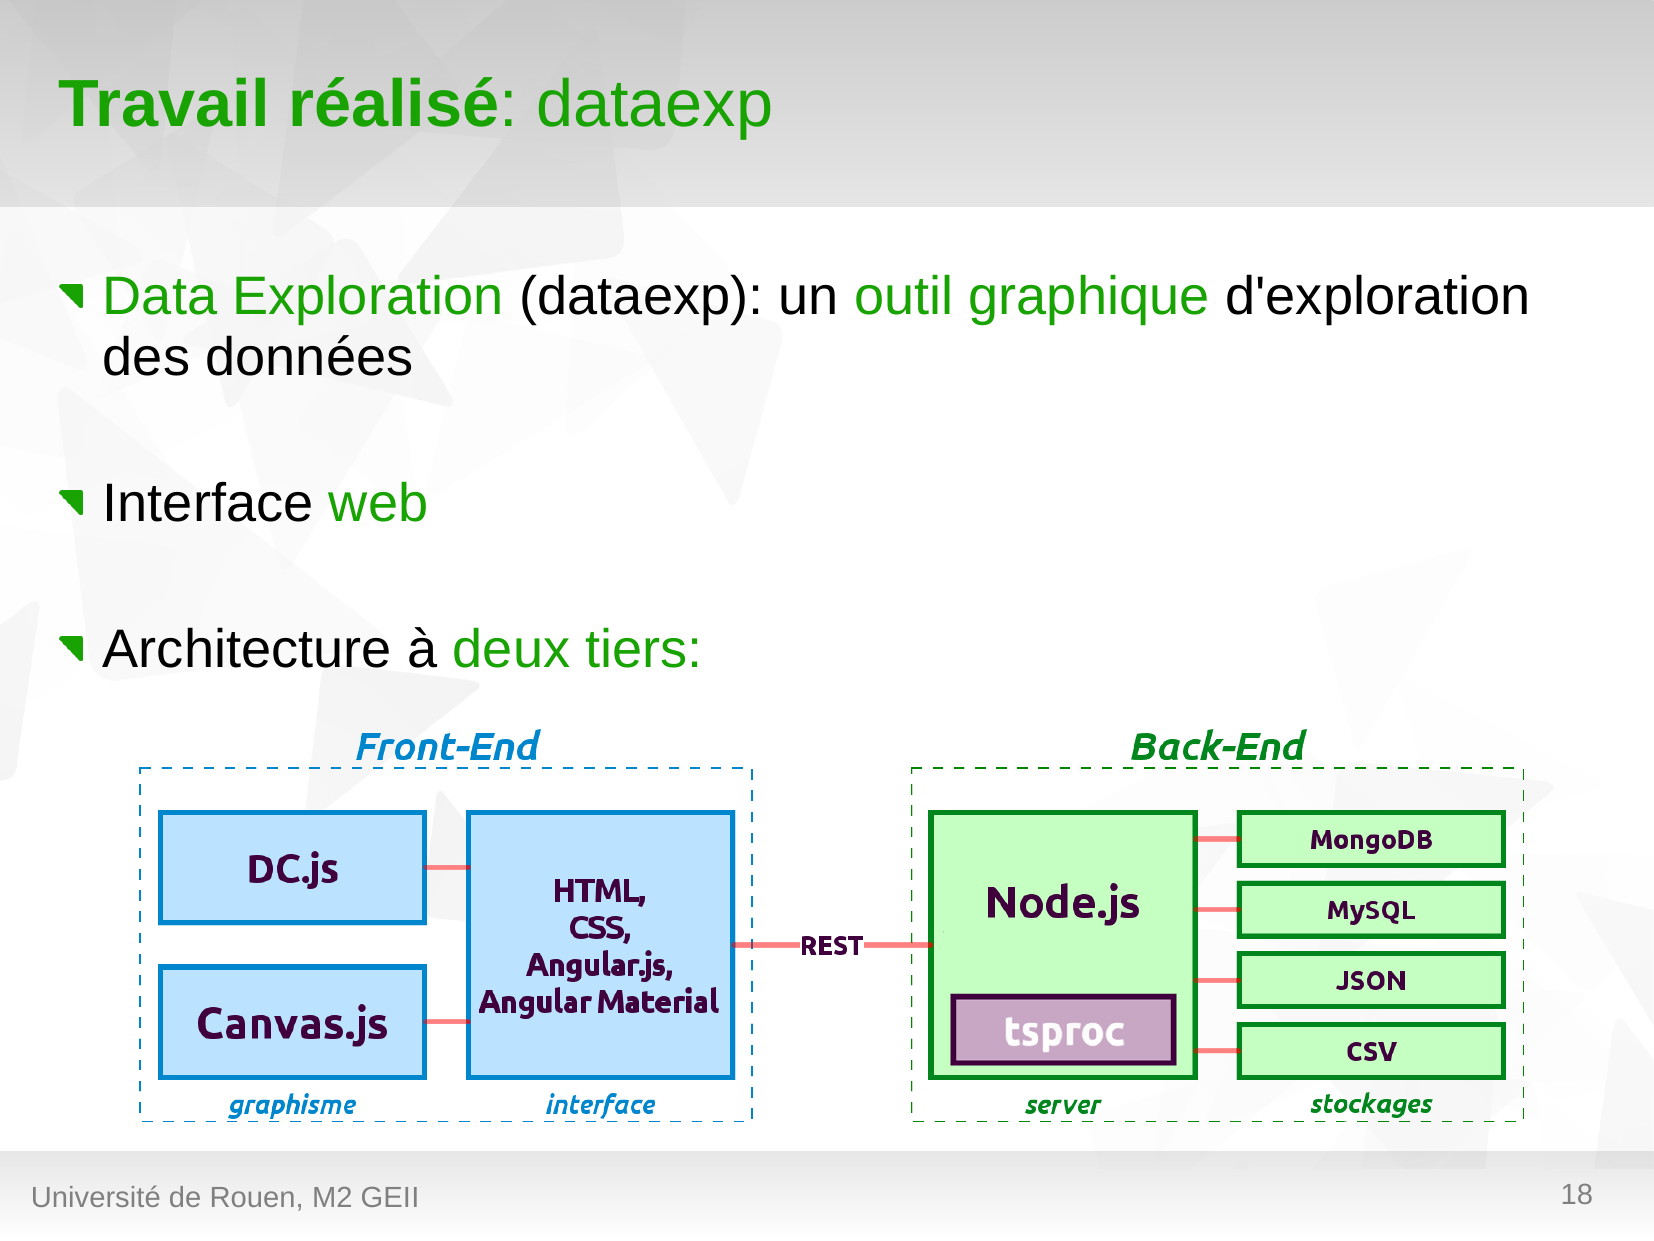

# Travail réalisé: dataexp
Data Exploration (dataexp): un outil graphique d'exploration des données
Interface web
Architecture à deux tiers:
18
Université de Rouen, M2 GEII